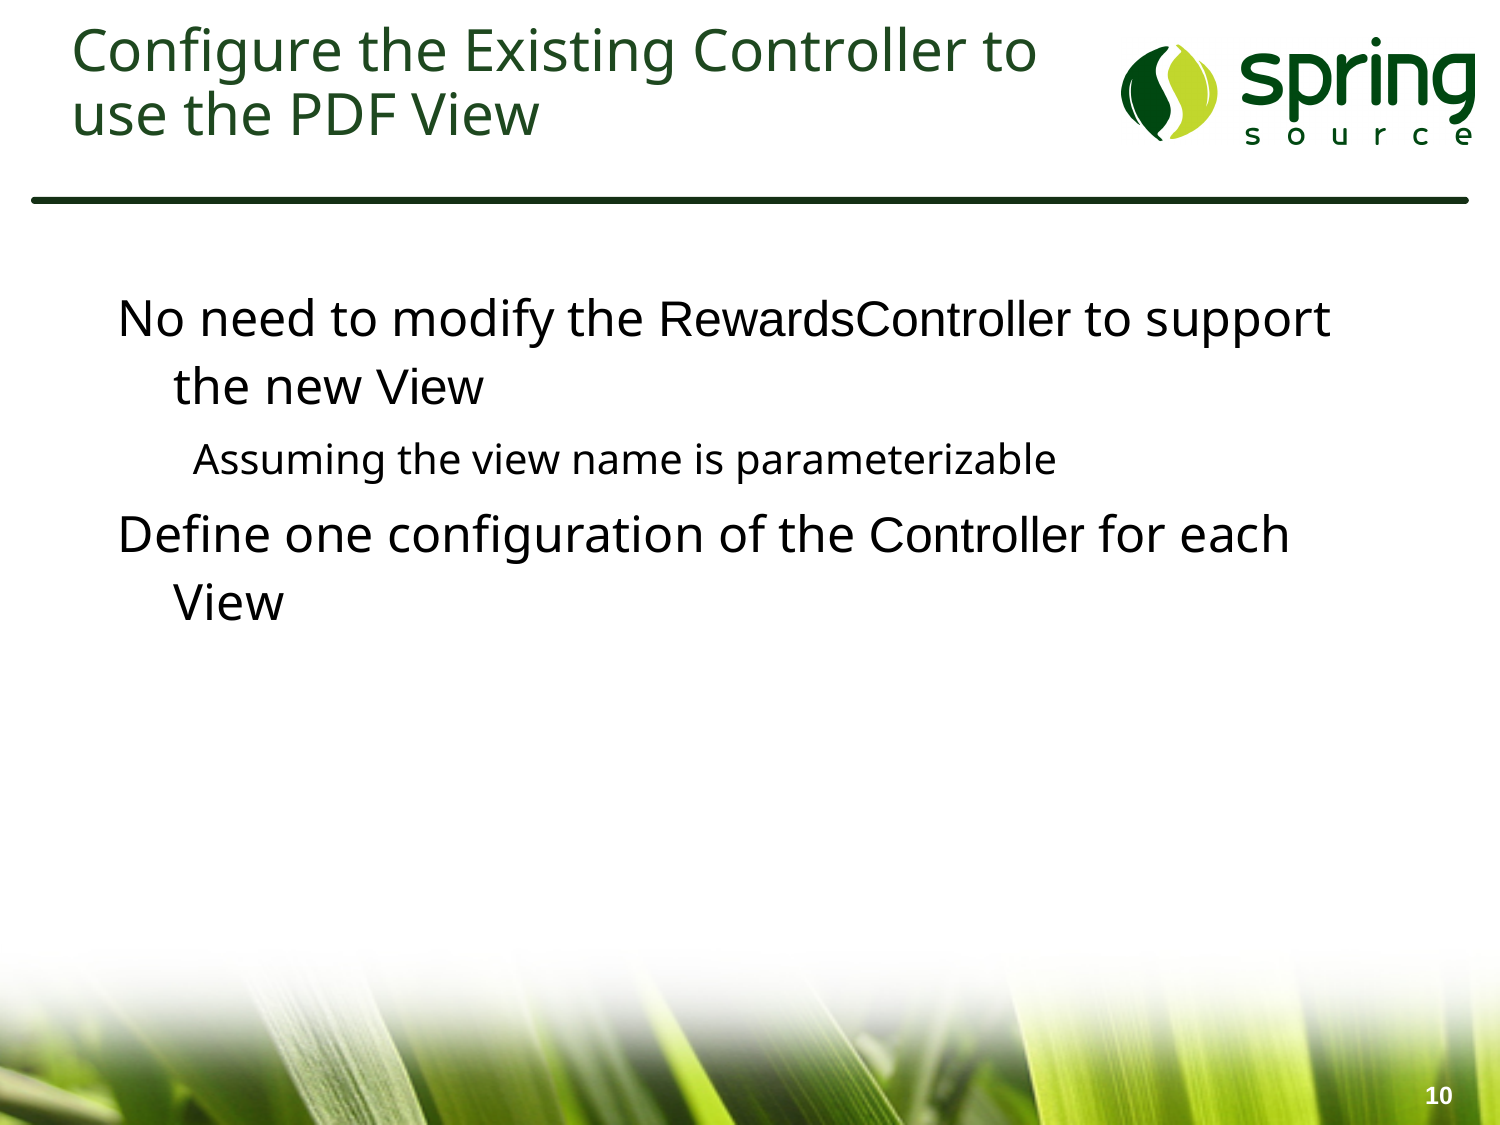

# Configure the Existing Controller to use the PDF View
No need to modify the RewardsController to support the new View
Assuming the view name is parameterizable
Define one configuration of the Controller for each View